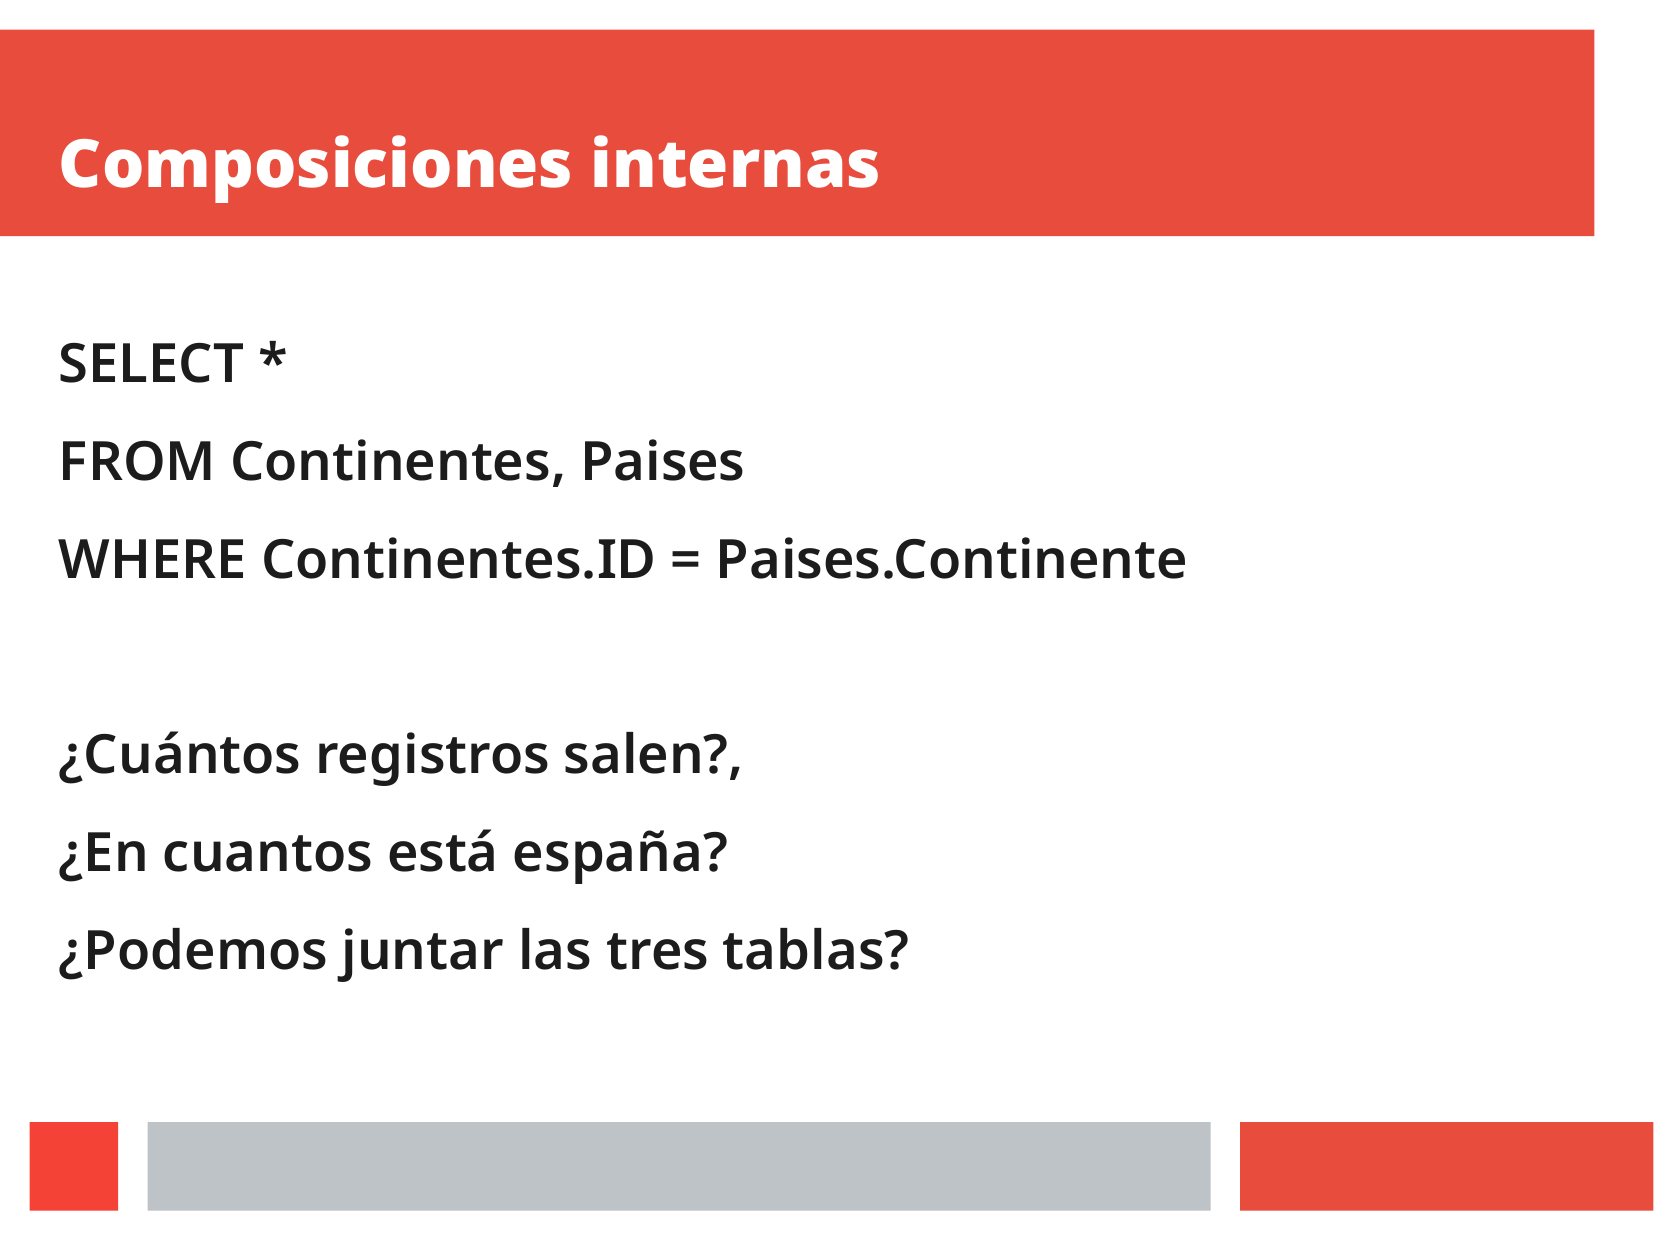

# Composiciones internas
SELECT *
FROM Continentes, Paises
WHERE Continentes.ID = Paises.Continente
¿Cuántos registros salen?,
¿En cuantos está españa?
¿Podemos juntar las tres tablas?